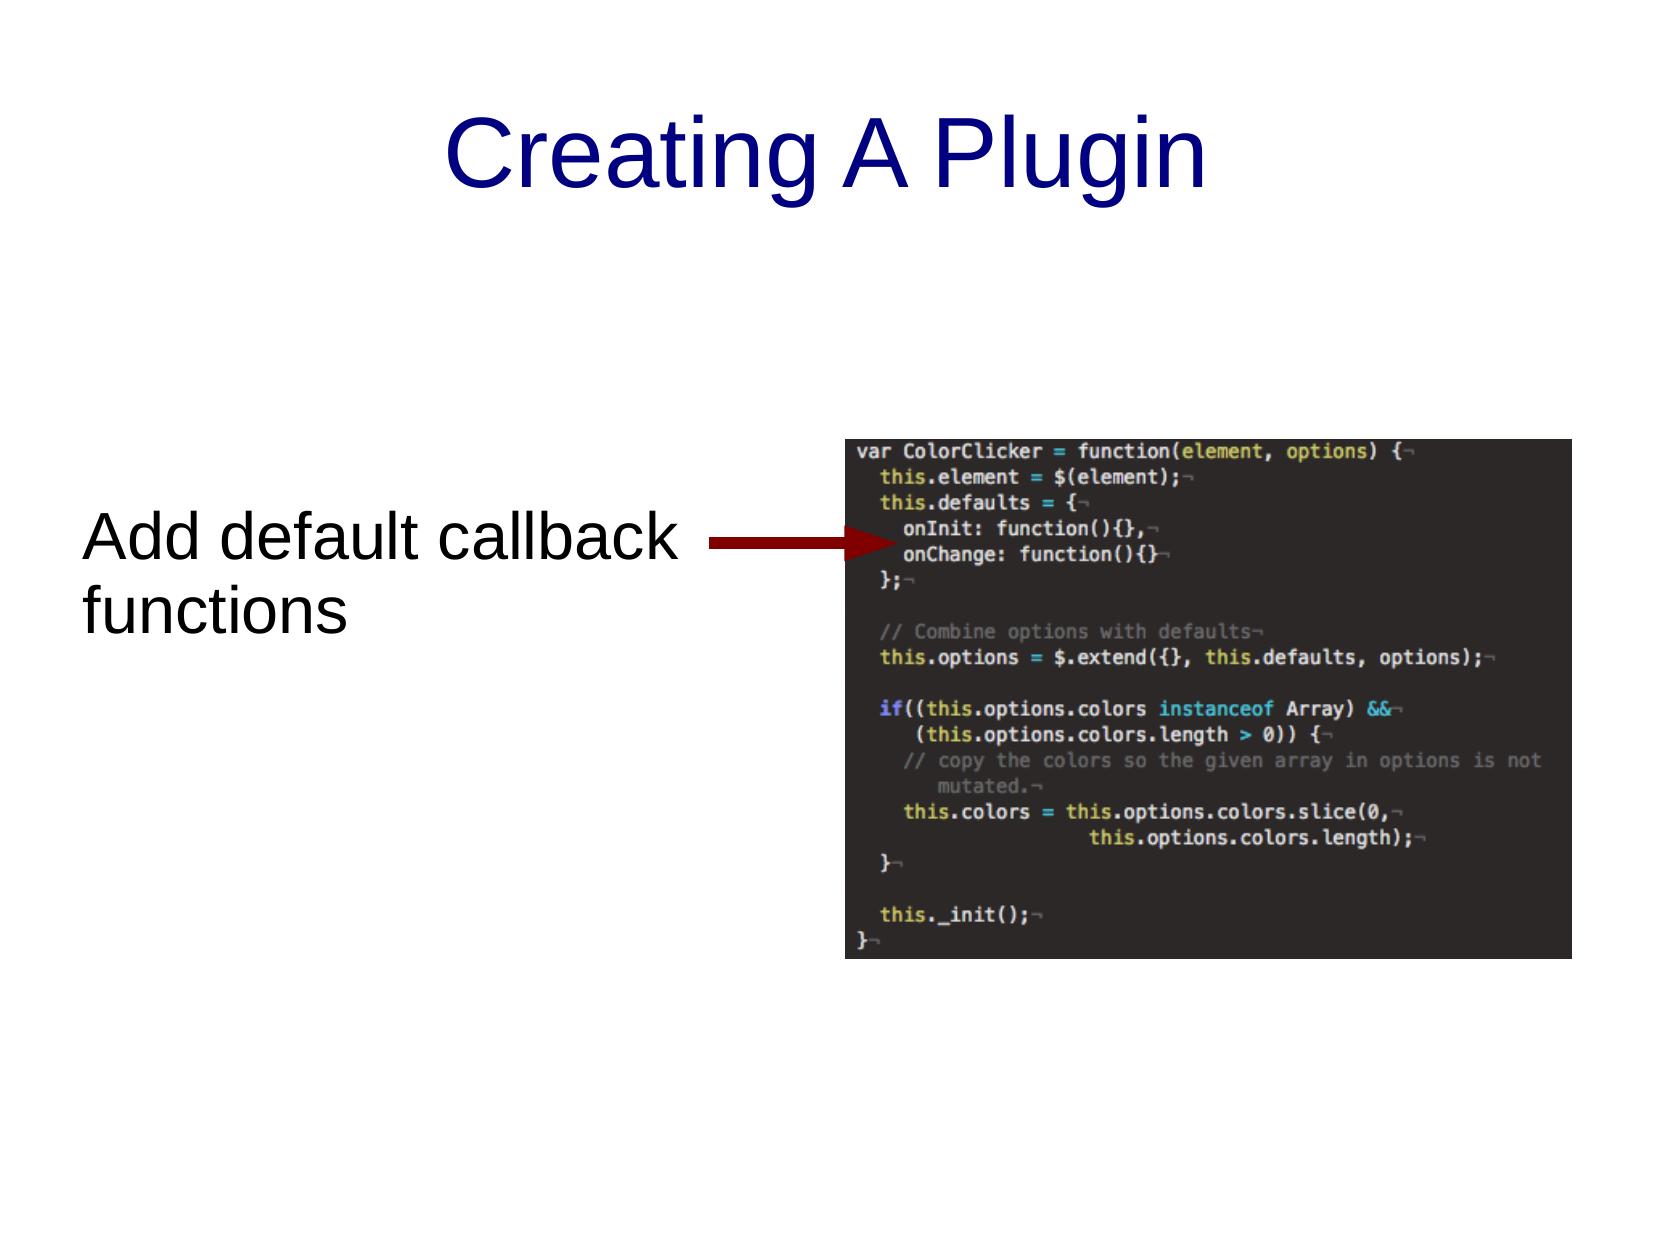

# Creating A Plugin
Add default callback functions